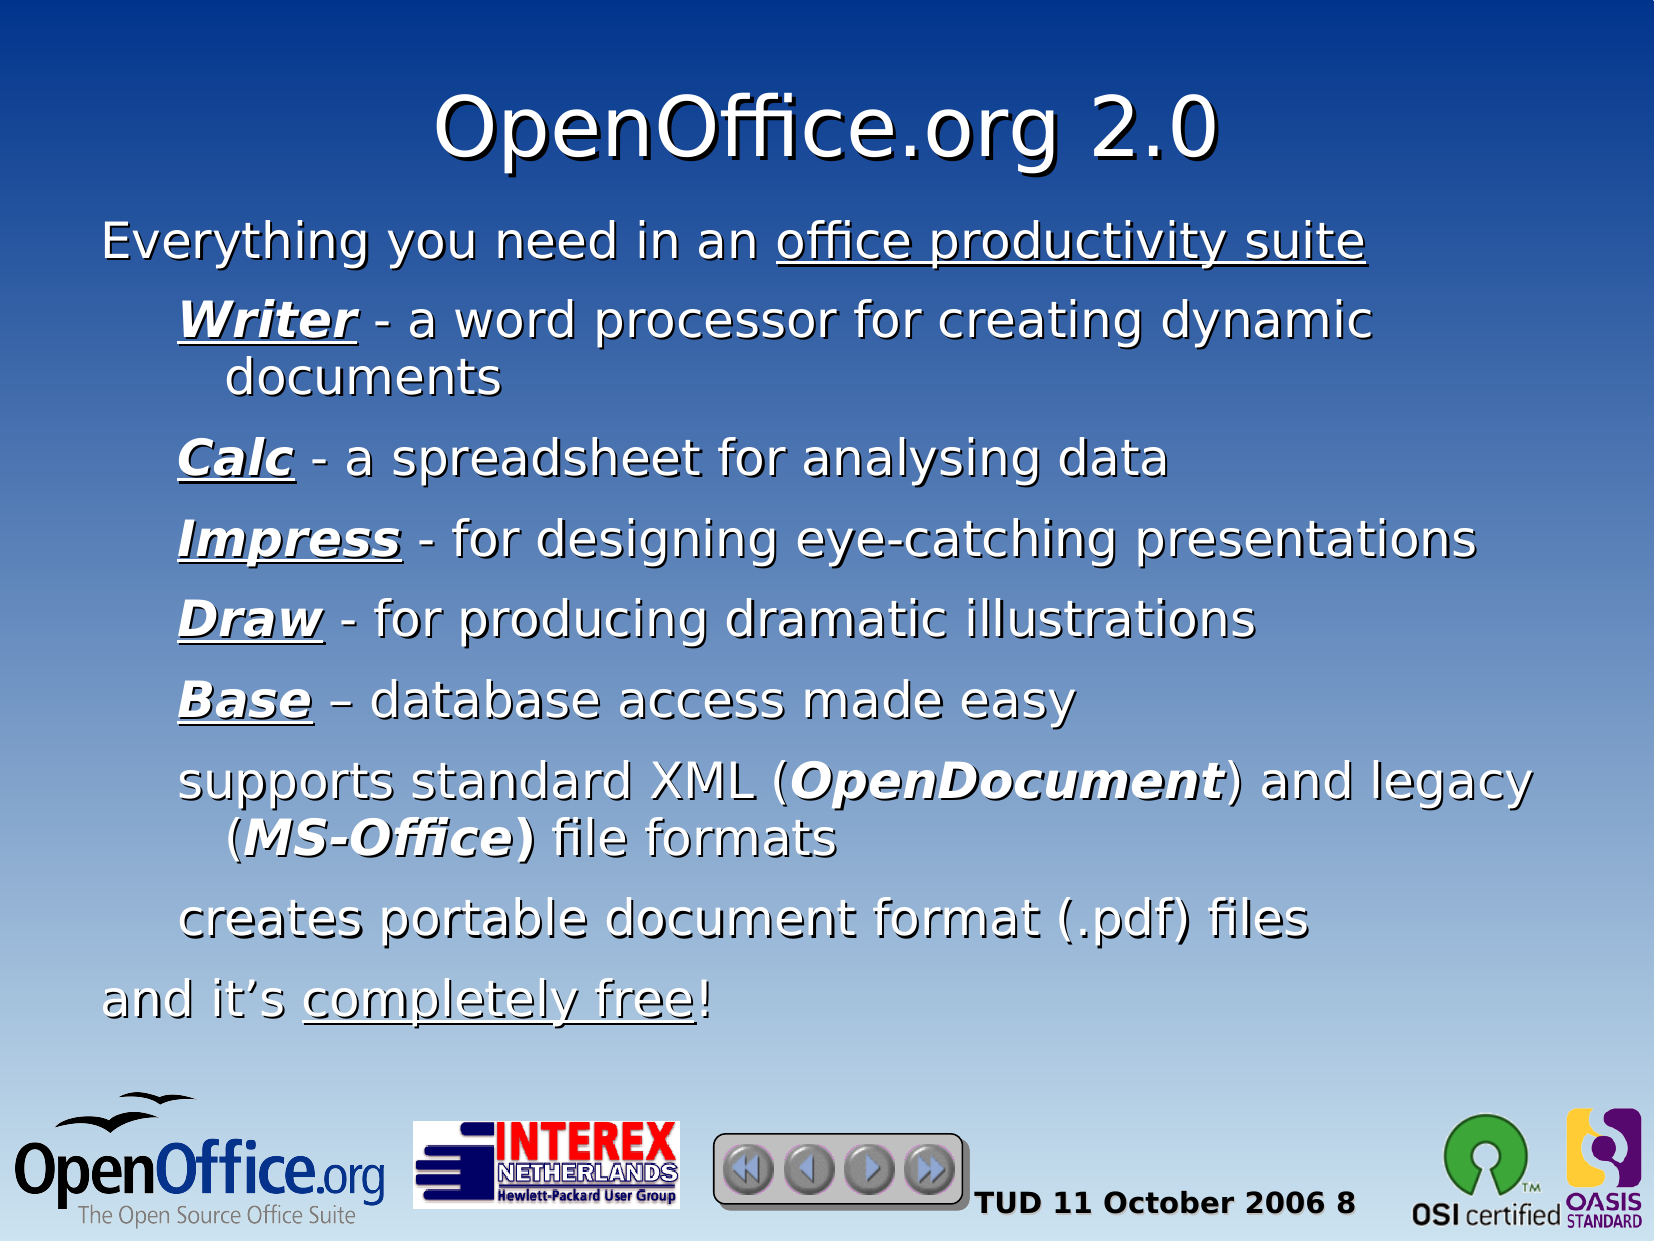

# OpenOffice.org 2.0
Everything you need in an office productivity suite
Writer - a word processor for creating dynamic documents
Calc - a spreadsheet for analysing data
Impress - for designing eye-catching presentations
Draw - for producing dramatic illustrations
Base – database access made easy
supports standard XML (OpenDocument) and legacy (MS-Office) file formats
creates portable document format (.pdf) files
and it’s completely free!
TUD 11 October 2006